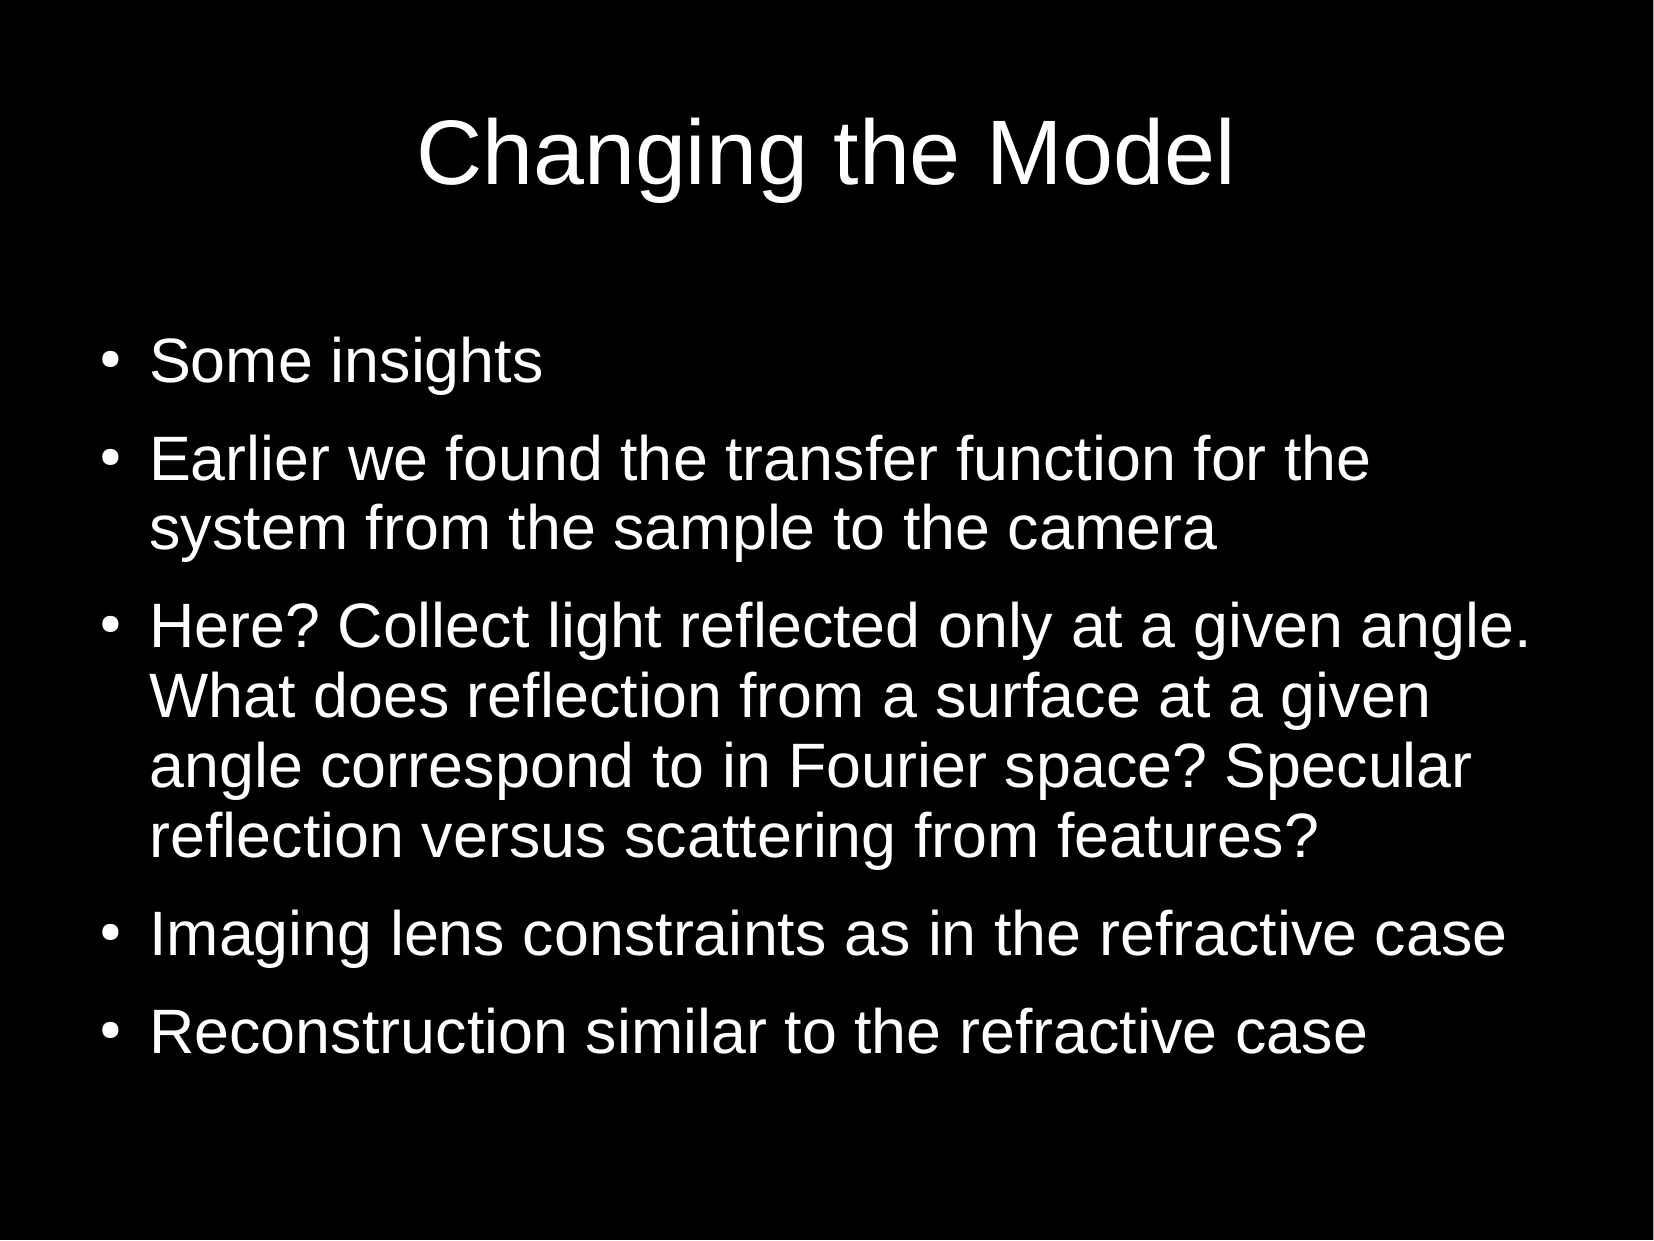

# Changing the Model
Some insights
Earlier we found the transfer function for the system from the sample to the camera
Here? Collect light reflected only at a given angle. What does reflection from a surface at a given angle correspond to in Fourier space? Specular reflection versus scattering from features?
Imaging lens constraints as in the refractive case
Reconstruction similar to the refractive case